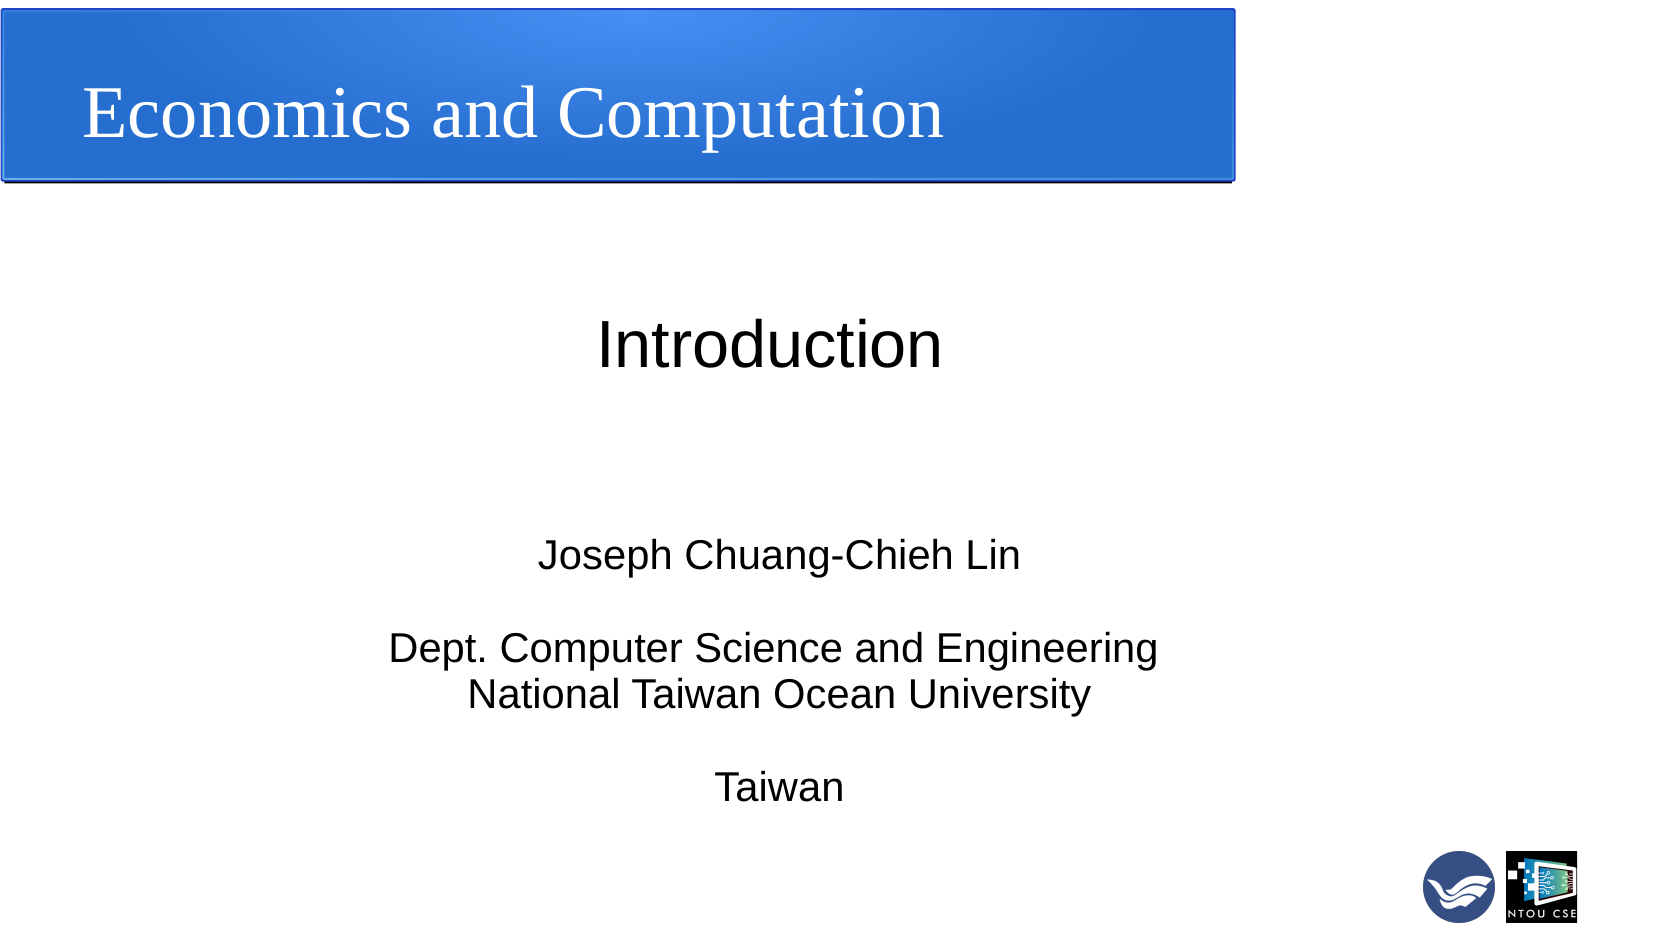

# Economics and Computation
Introduction
Joseph Chuang-Chieh Lin
Dept. Computer Science and Engineering
National Taiwan Ocean University
Taiwan